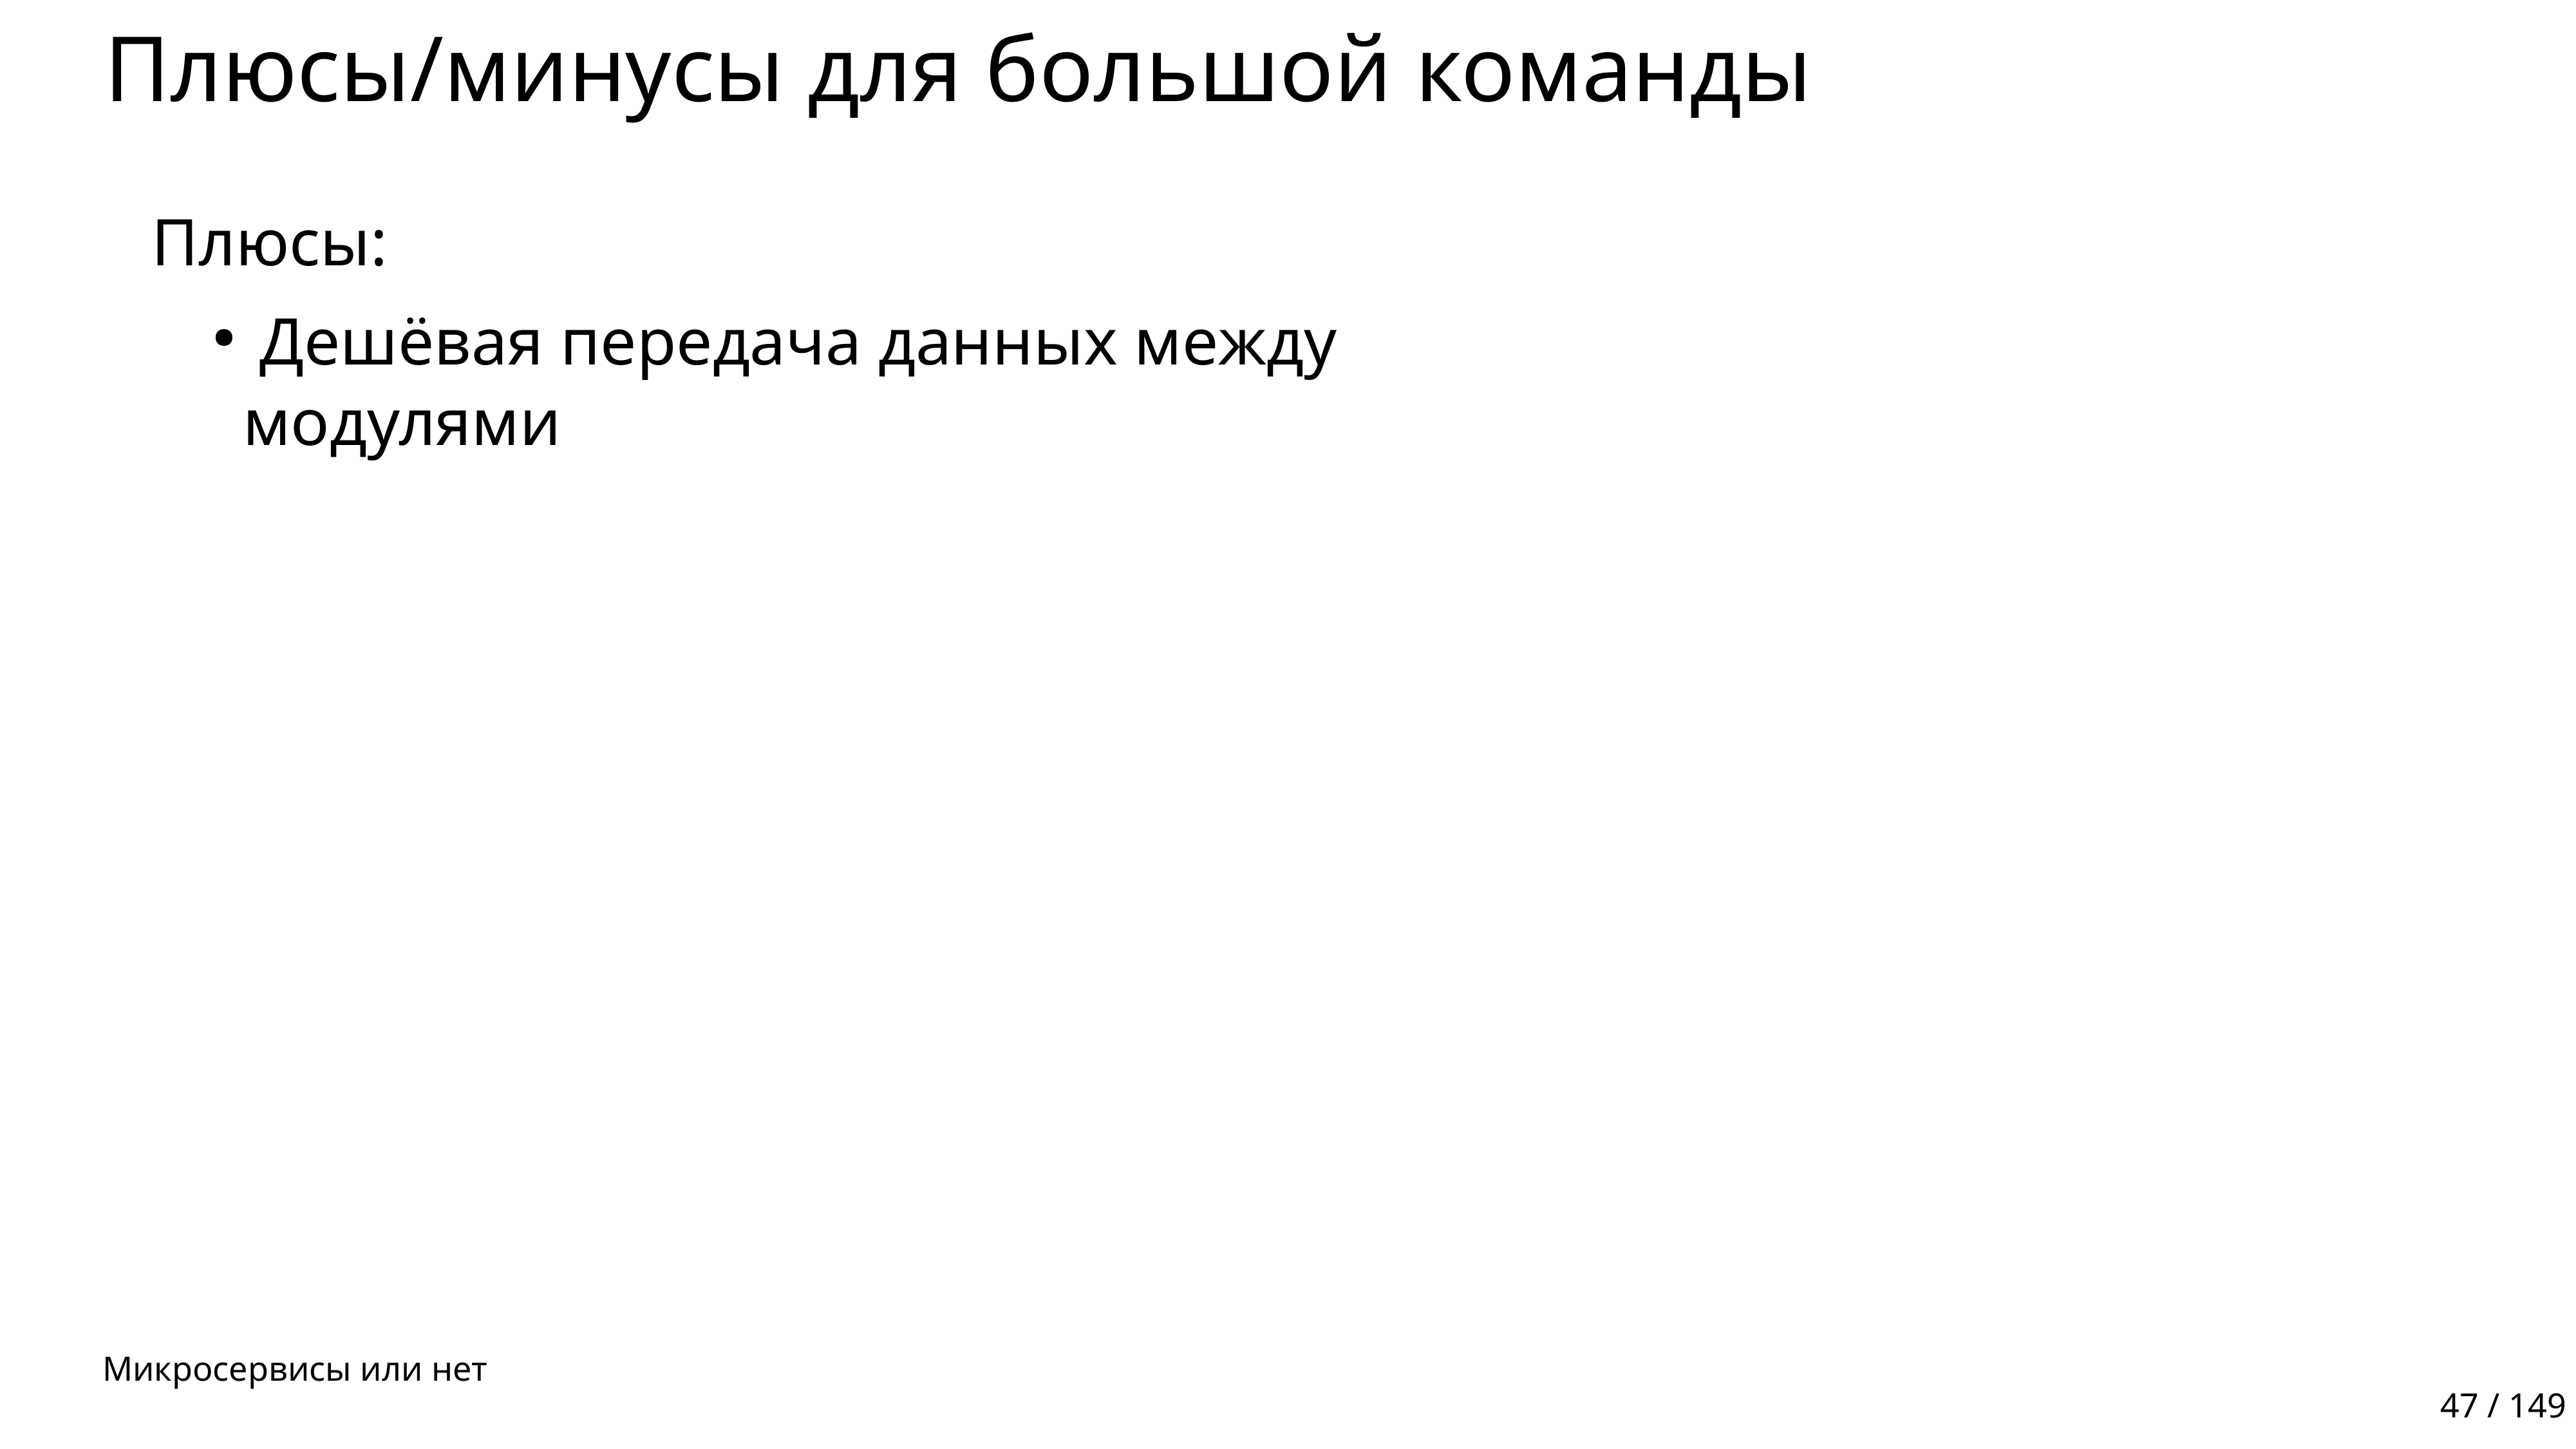

Плюсы/минусы для большой команды
# Плюсы:
 Дешёвая передача данных между модулями
Микросервисы или нет